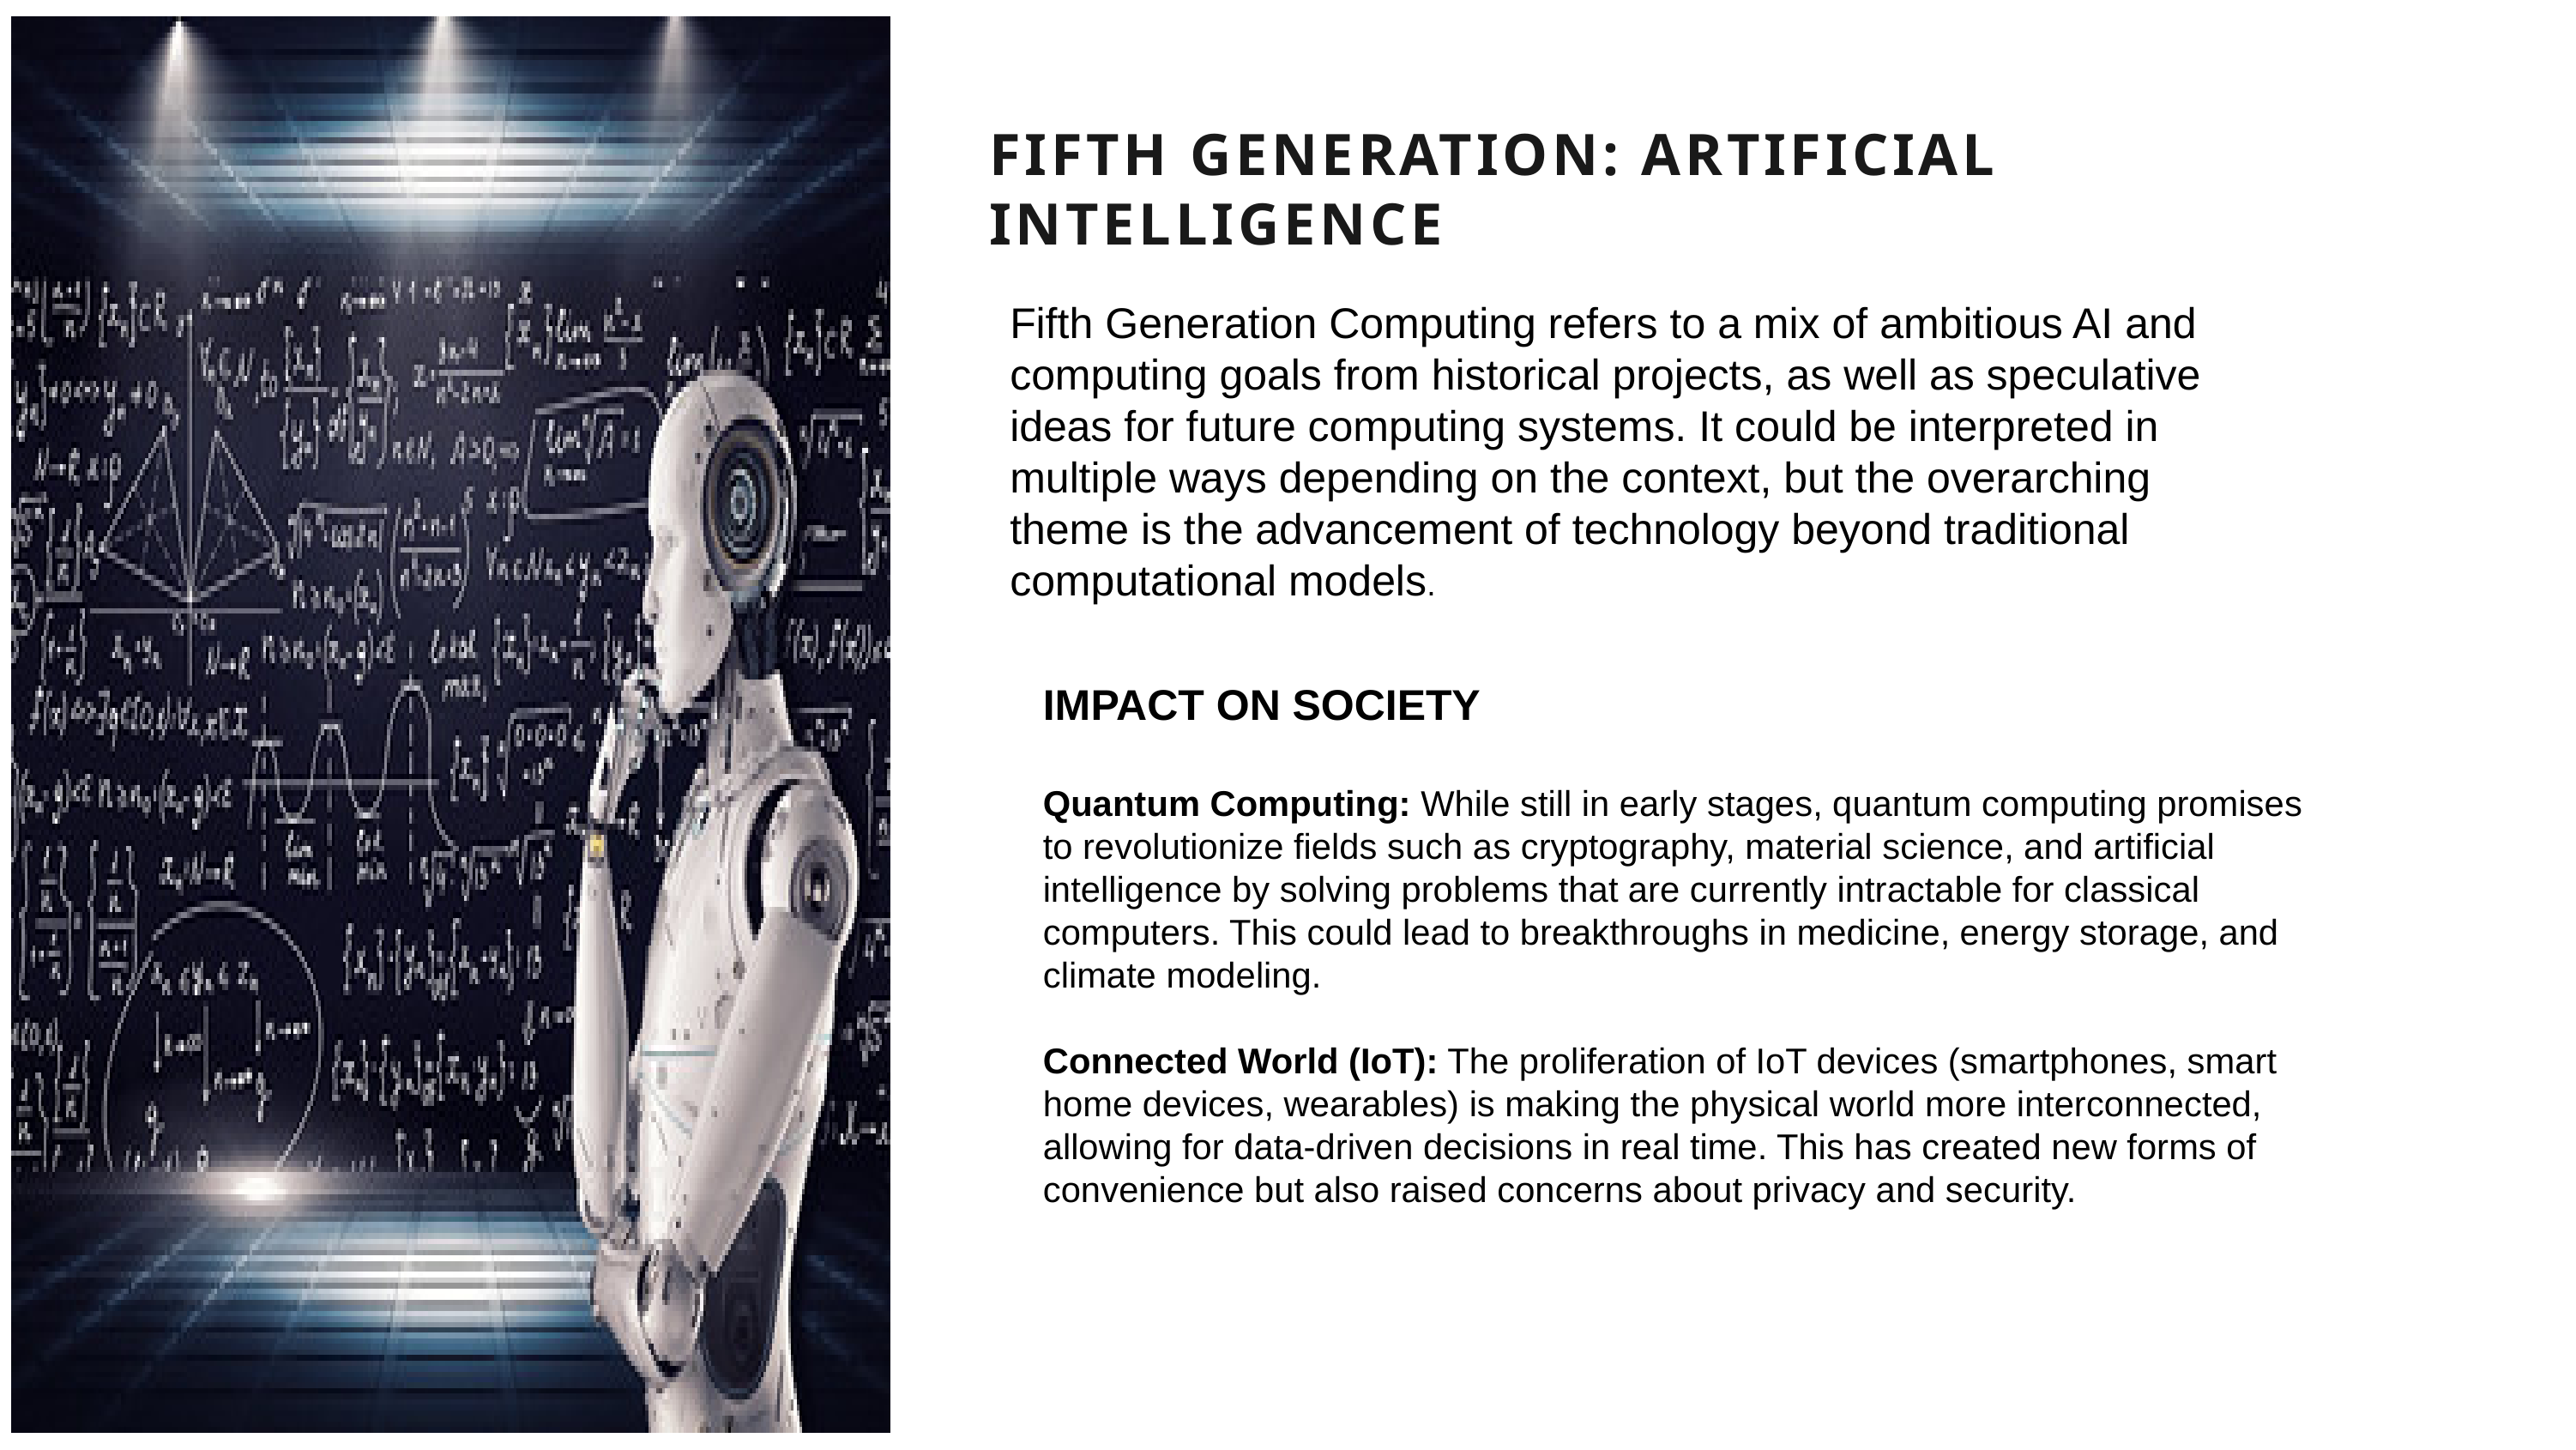

# FIFTH GENERATION: ARTIFICIAL INTELLIGENCE
Fifth Generation Computing refers to a mix of ambitious AI and computing goals from historical projects, as well as speculative ideas for future computing systems. It could be interpreted in multiple ways depending on the context, but the overarching theme is the advancement of technology beyond traditional computational models.
IMPACT ON SOCIETY
Quantum Computing: While still in early stages, quantum computing promises to revolutionize fields such as cryptography, material science, and artificial intelligence by solving problems that are currently intractable for classical computers. This could lead to breakthroughs in medicine, energy storage, and climate modeling.
Connected World (IoT): The proliferation of IoT devices (smartphones, smart home devices, wearables) is making the physical world more interconnected, allowing for data-driven decisions in real time. This has created new forms of convenience but also raised concerns about privacy and security.